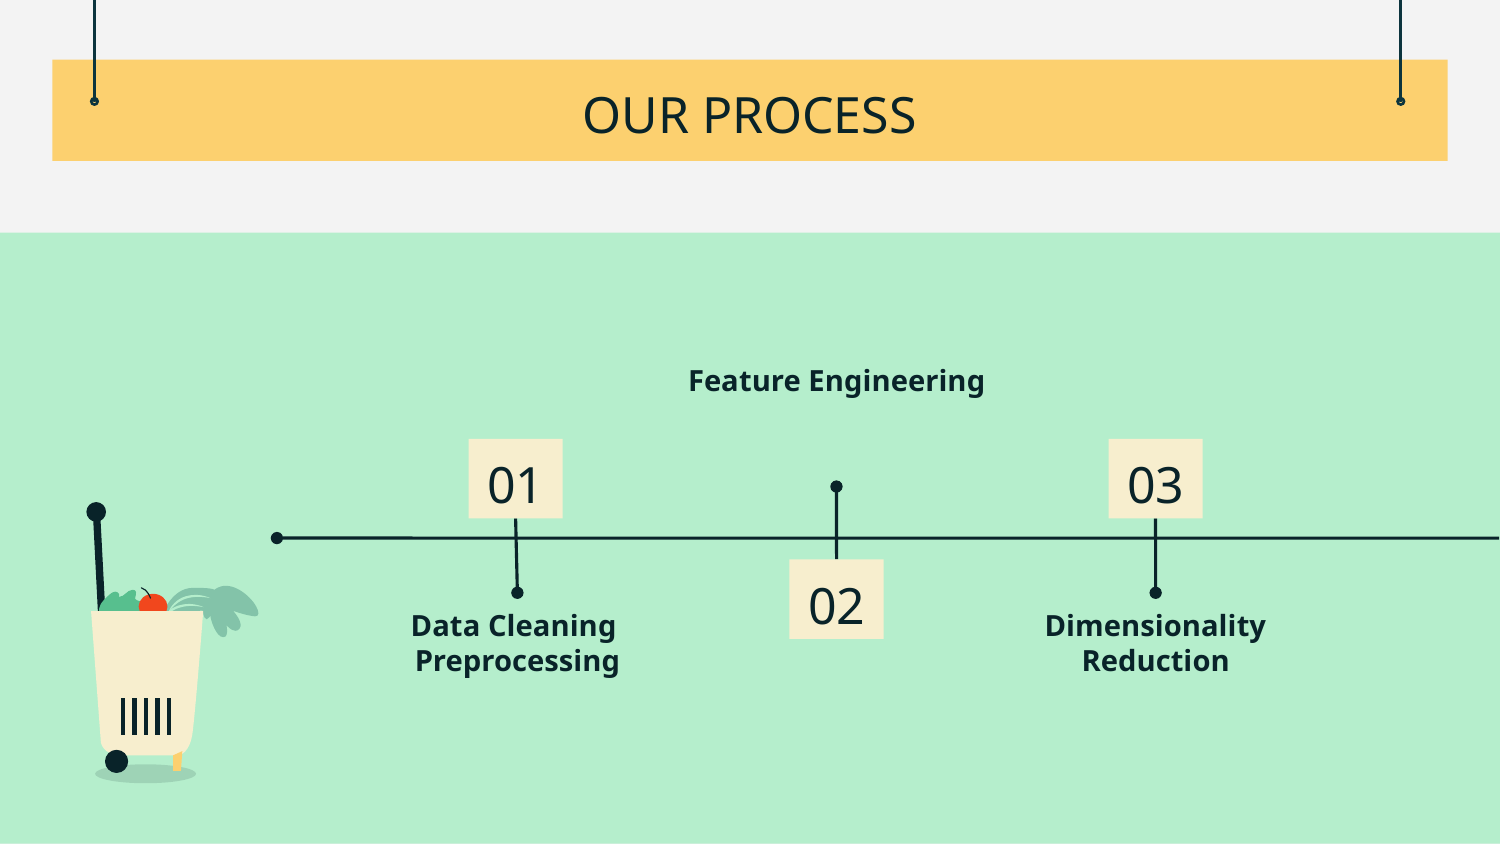

# OUR PROCESS
Feature Engineering
01
03
02
Data Cleaning Preprocessing
Dimensionality Reduction